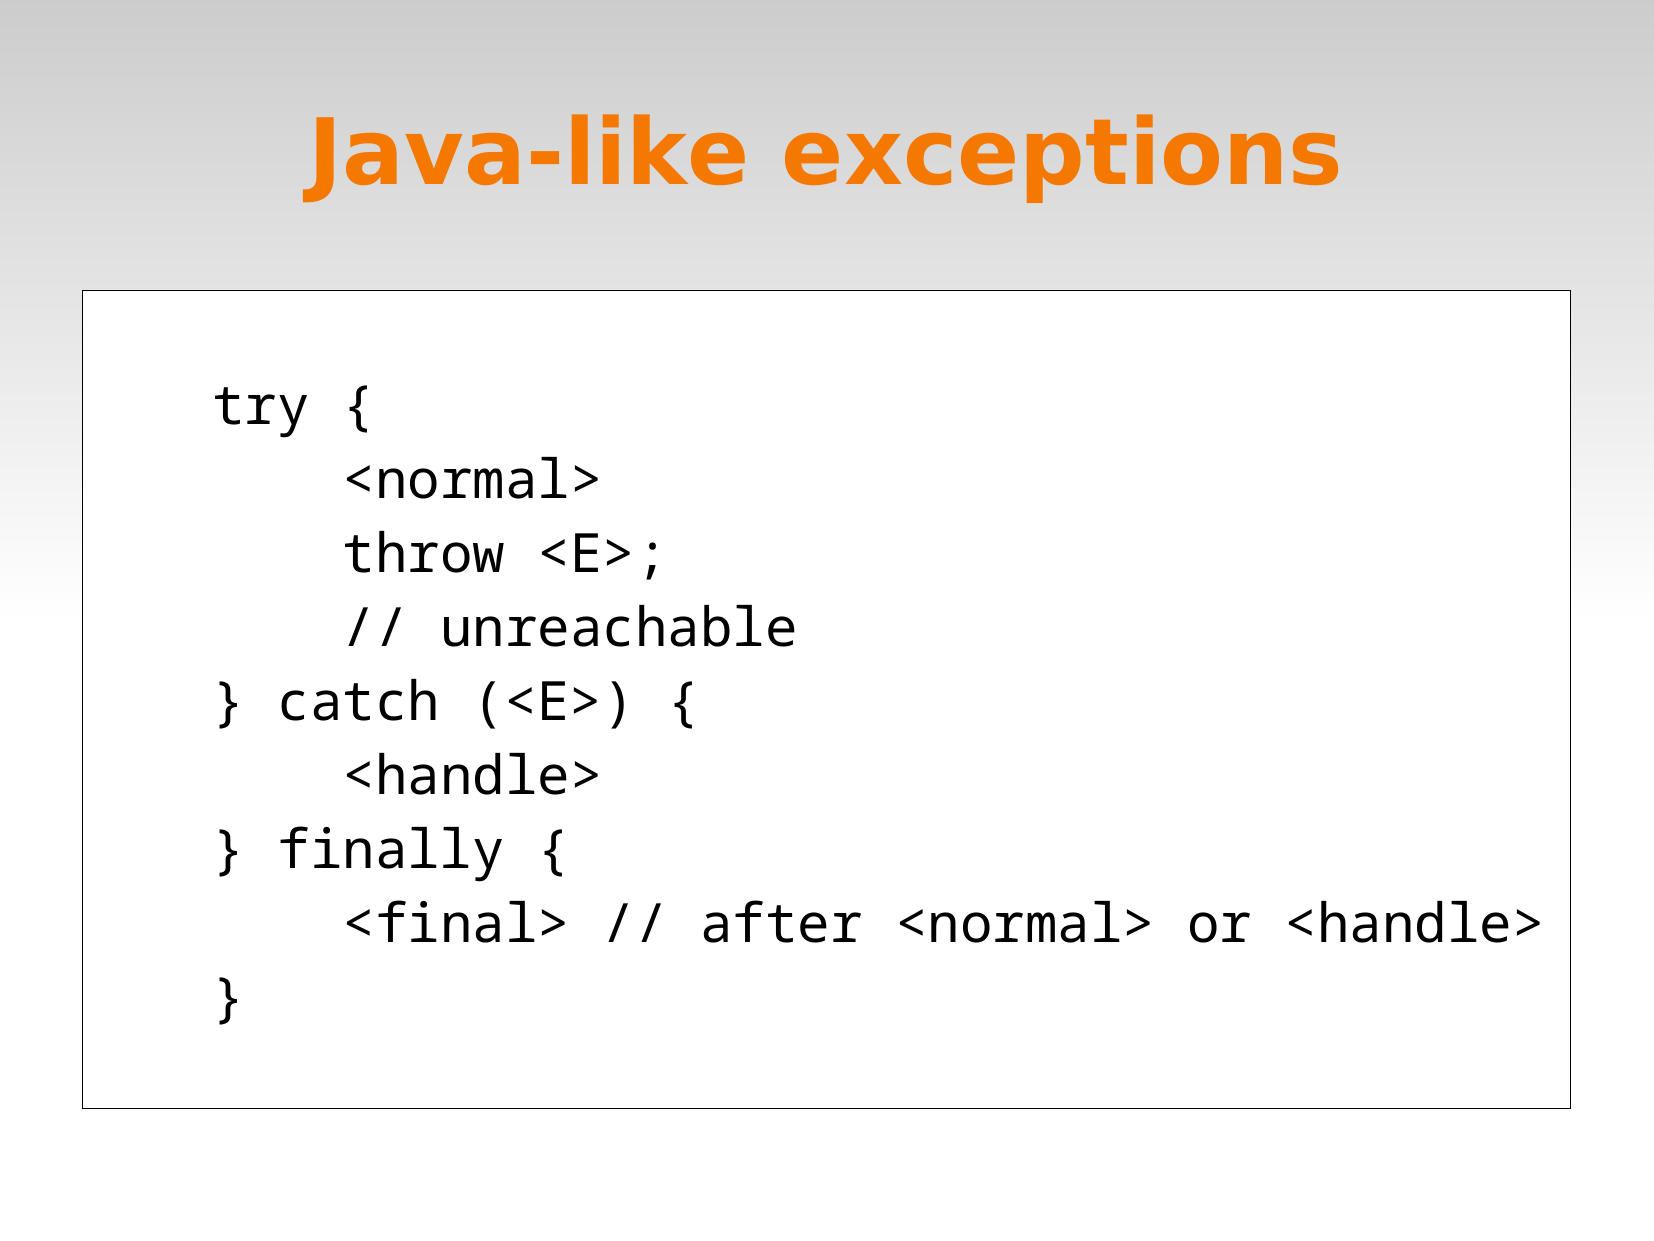

Java-like exceptions
# try {
 <normal>
 throw <E>;
 // unreachable
 } catch (<E>) {
 <handle>
 } finally {
 <final> // after <normal> or <handle>
 }